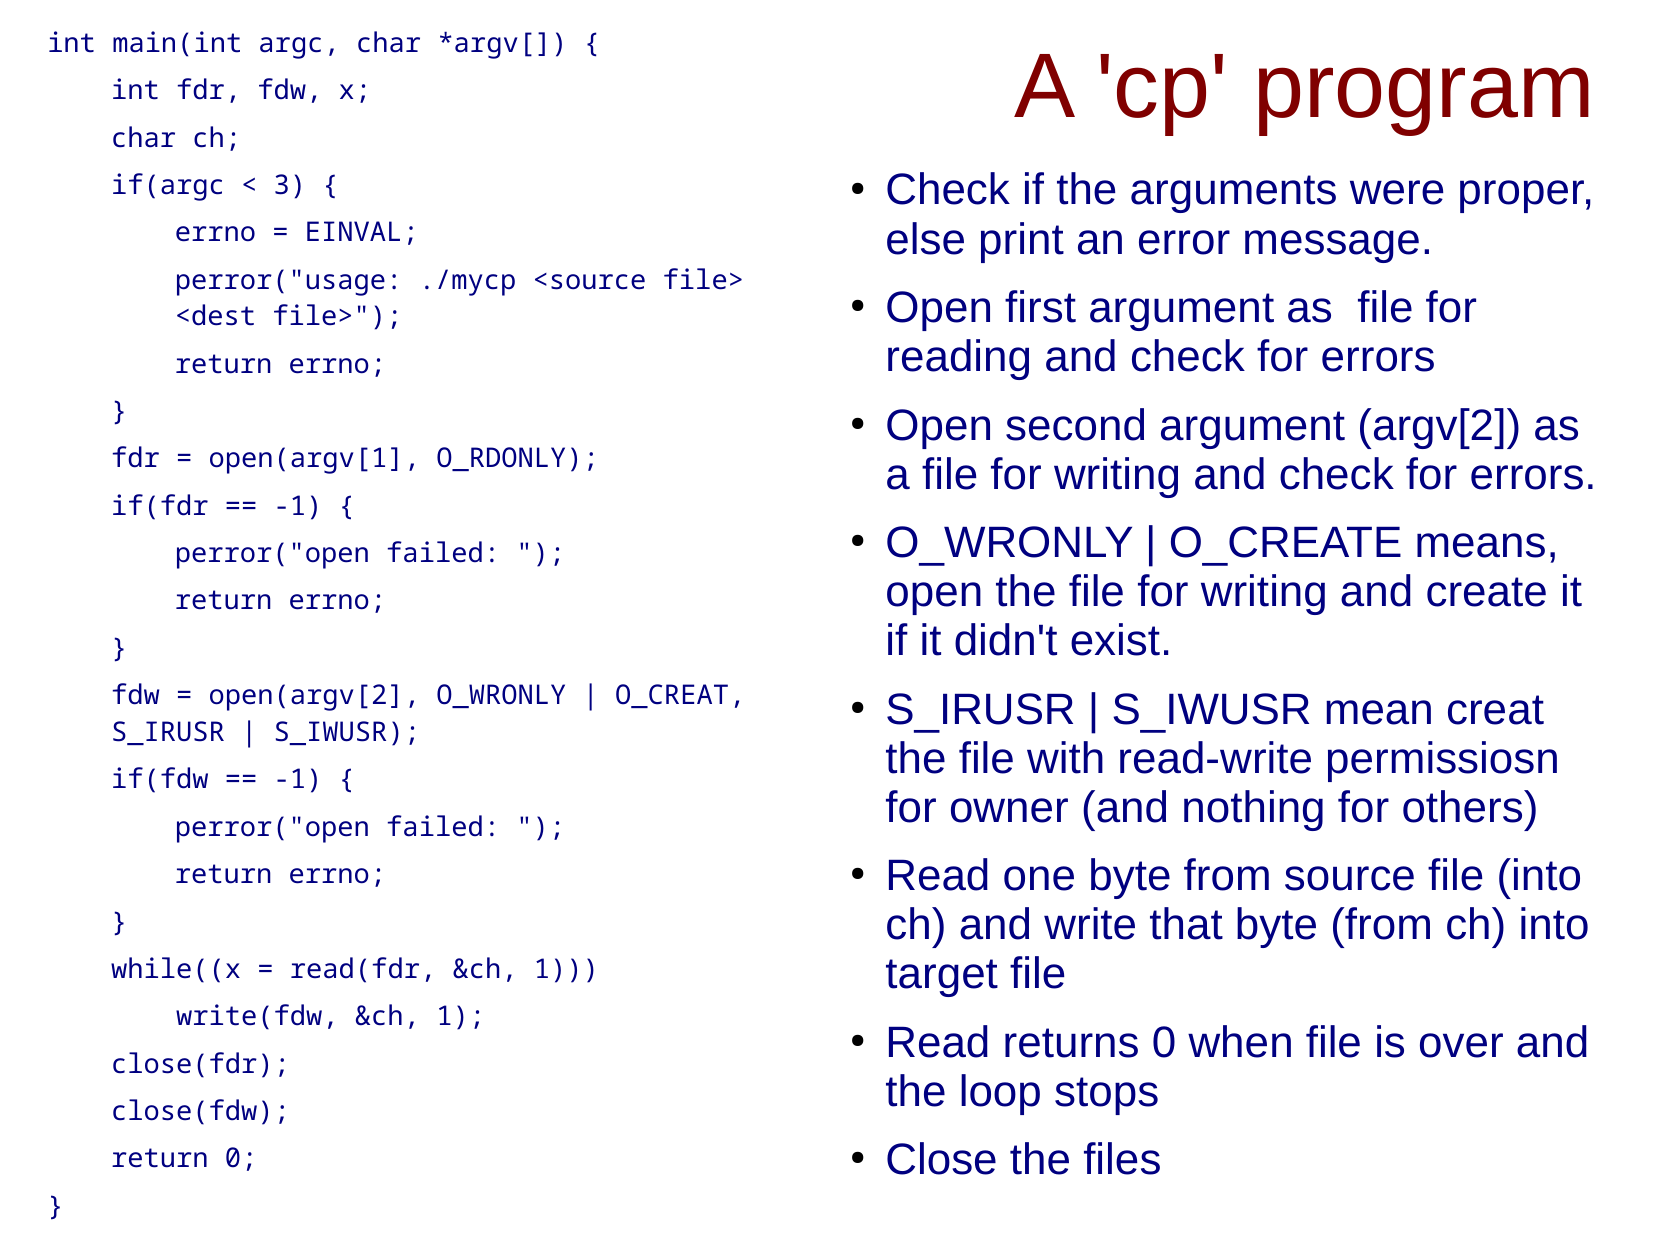

# A 'cp' program
int main(int argc, char *argv[]) {
int fdr, fdw, x;
char ch;
if(argc < 3) {
errno = EINVAL;
perror("usage: ./mycp <source file> <dest file>");
return errno;
}
fdr = open(argv[1], O_RDONLY);
if(fdr == -1) {
perror("open failed: ");
return errno;
}
fdw = open(argv[2], O_WRONLY | O_CREAT, S_IRUSR | S_IWUSR);
if(fdw == -1) {
perror("open failed: ");
return errno;
}
while((x = read(fdr, &ch, 1)))
 write(fdw, &ch, 1);
close(fdr);
close(fdw);
return 0;
}
Check if the arguments were proper, else print an error message.
Open first argument as file for reading and check for errors
Open second argument (argv[2]) as a file for writing and check for errors.
O_WRONLY | O_CREATE means, open the file for writing and create it if it didn't exist.
S_IRUSR | S_IWUSR mean creat the file with read-write permissiosn for owner (and nothing for others)
Read one byte from source file (into ch) and write that byte (from ch) into target file
Read returns 0 when file is over and the loop stops
Close the files